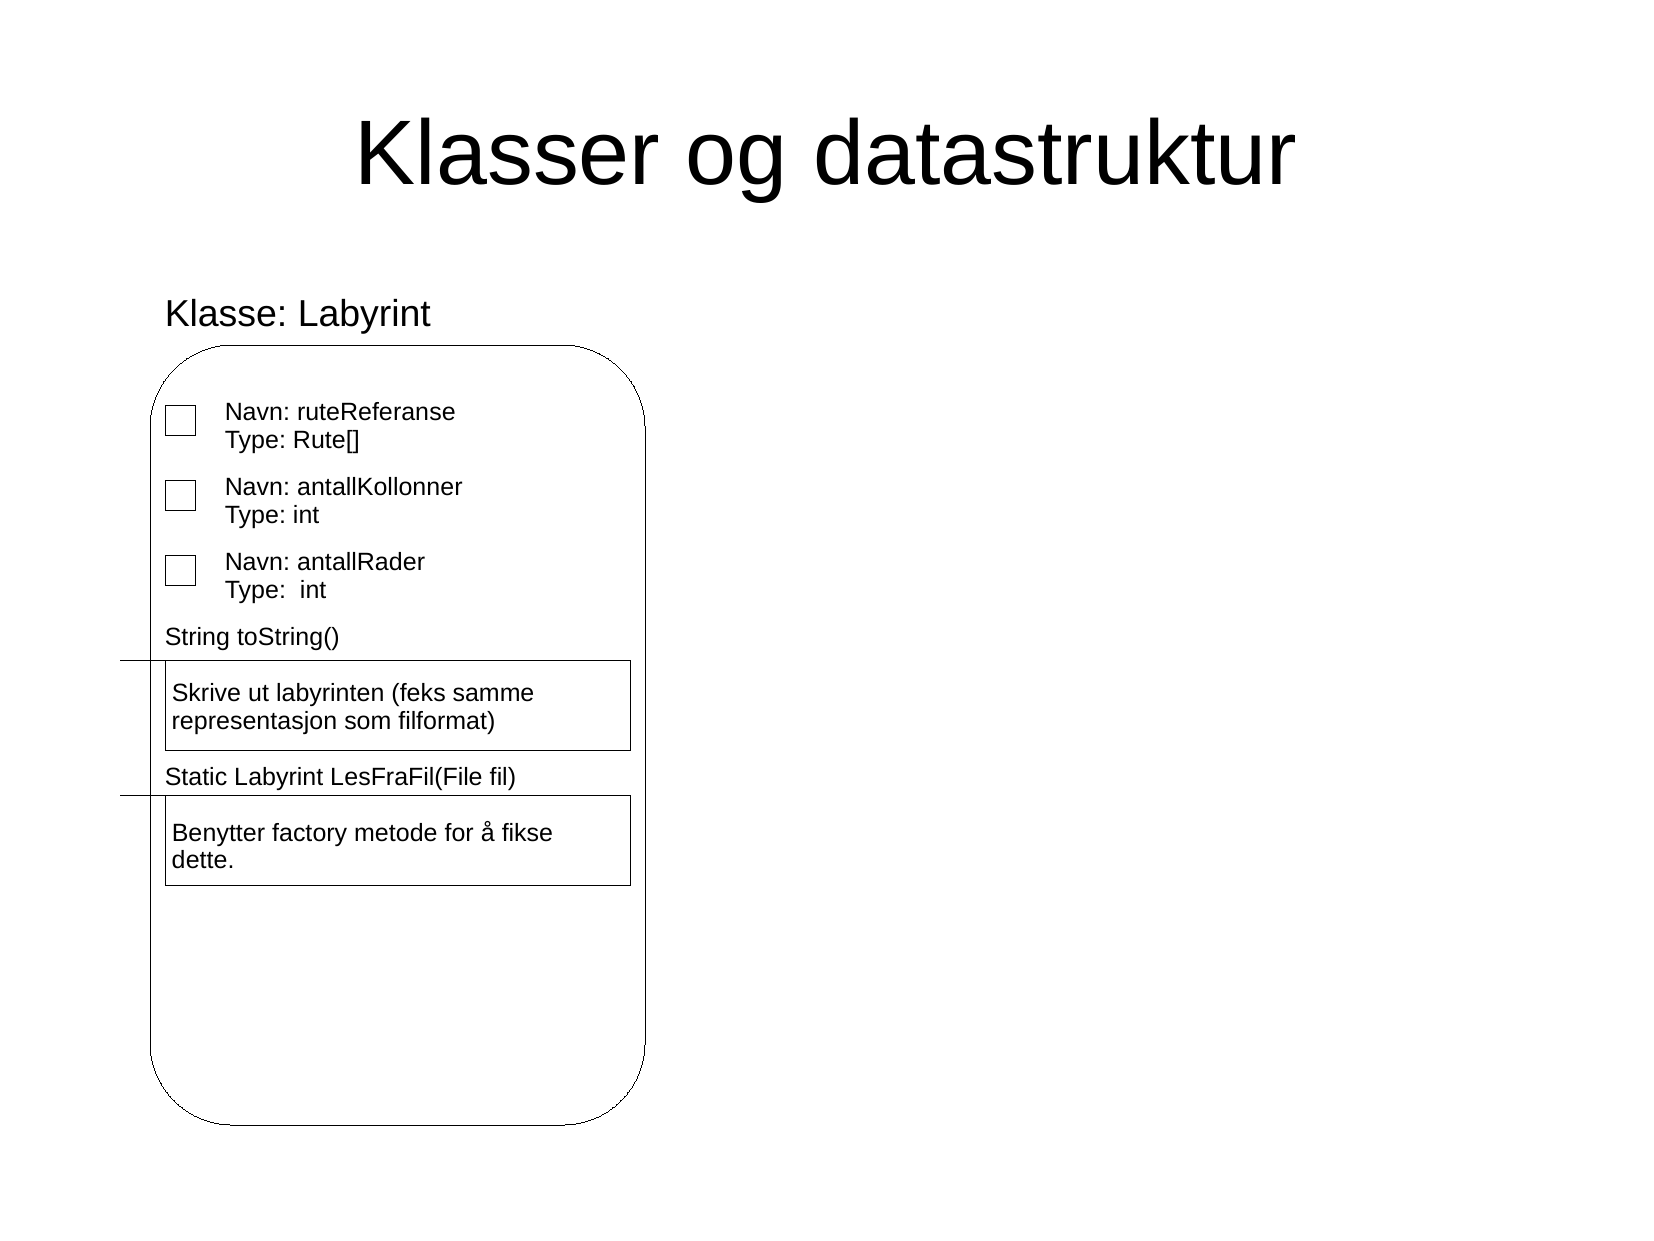

# Klasser og datastruktur
Klasse: Labyrint
Navn: ruteReferanse
Type: Rute[]
Navn: antallKollonner
Type: int
Navn: antallRader
Type: int
String toString()
 Skrive ut labyrinten (feks samme
 representasjon som filformat)
Static Labyrint LesFraFil(File fil)
 Benytter factory metode for å fikse
 dette.